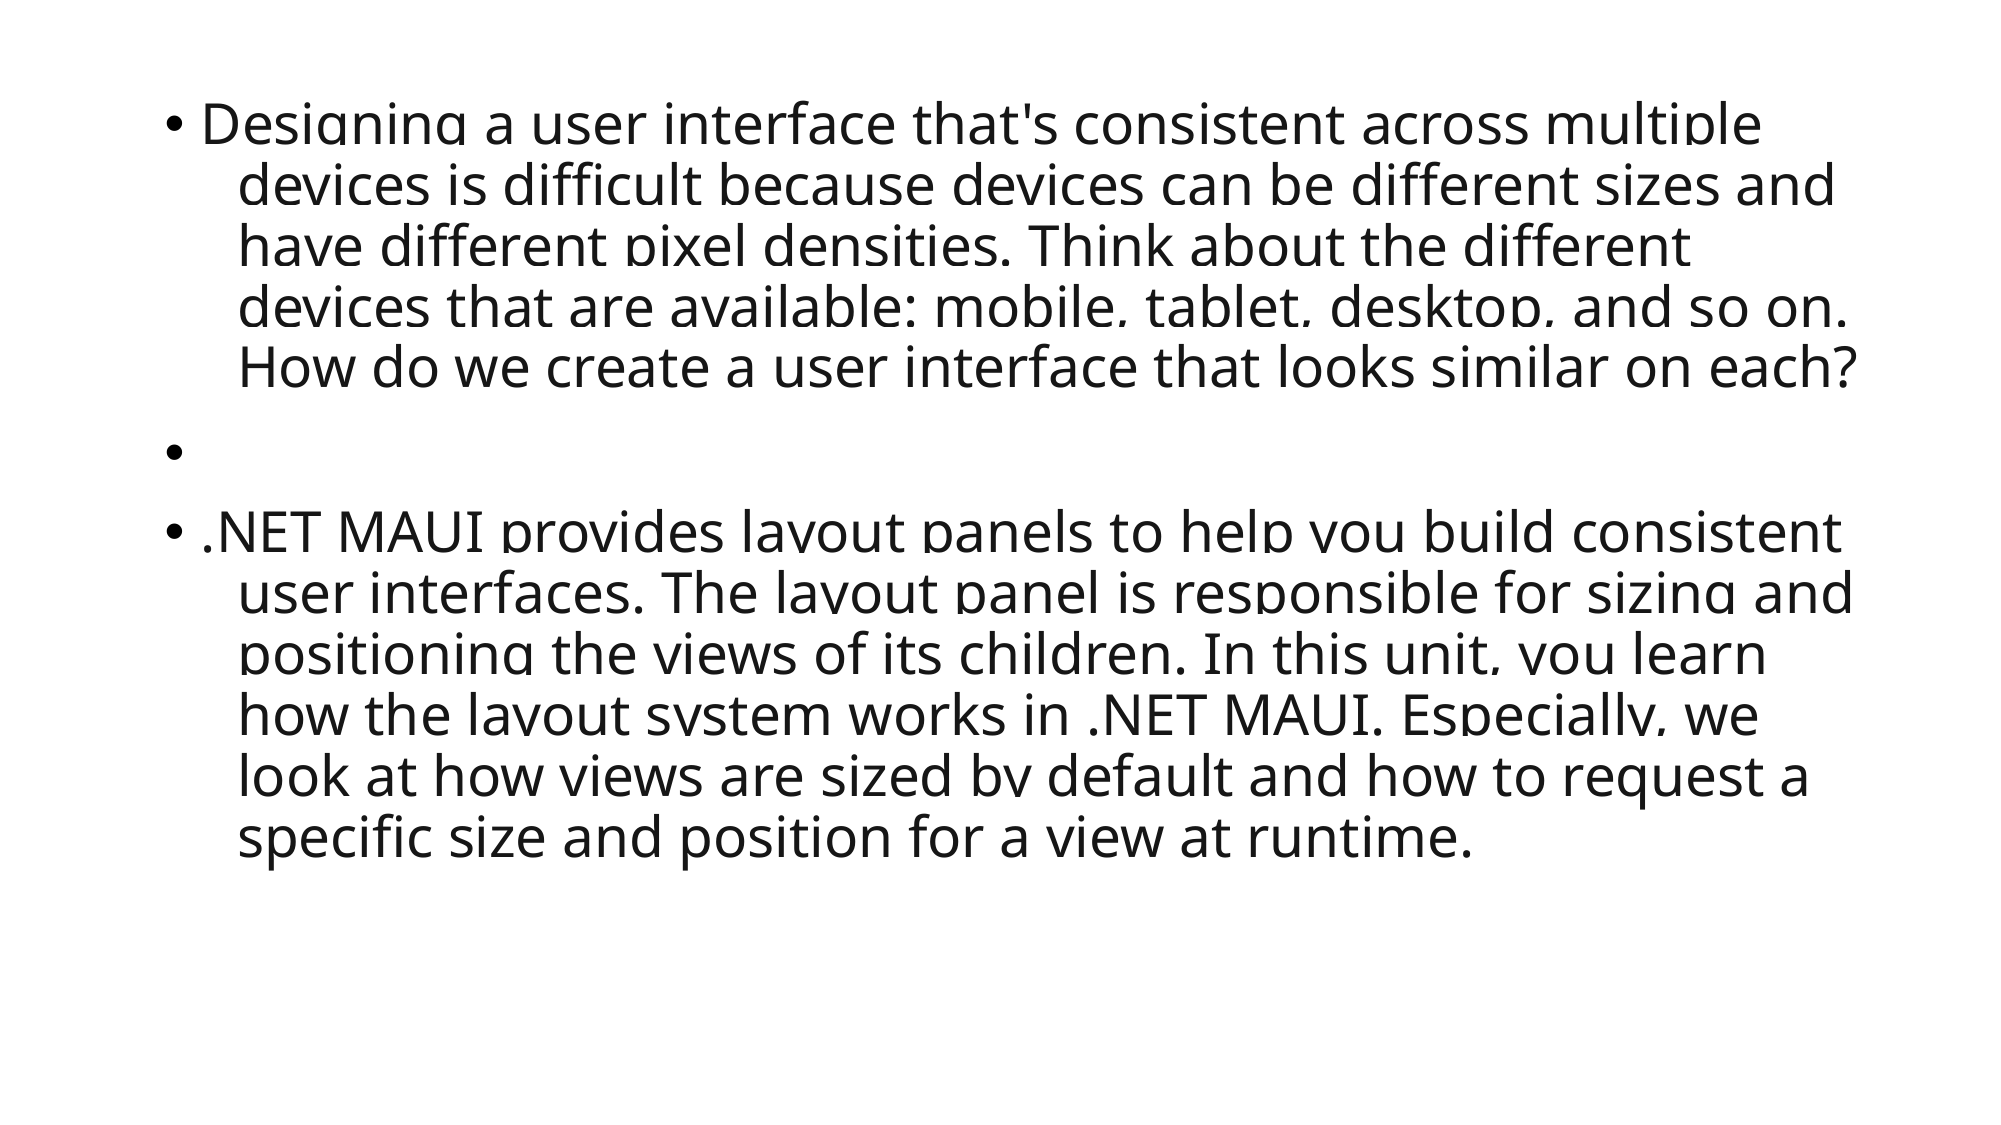

# Designing a user interface that's consistent across multiple devices is difficult because devices can be different sizes and have different pixel densities. Think about the different devices that are available: mobile, tablet, desktop, and so on. How do we create a user interface that looks similar on each?
.NET MAUI provides layout panels to help you build consistent user interfaces. The layout panel is responsible for sizing and positioning the views of its children. In this unit, you learn how the layout system works in .NET MAUI. Especially, we look at how views are sized by default and how to request a specific size and position for a view at runtime.